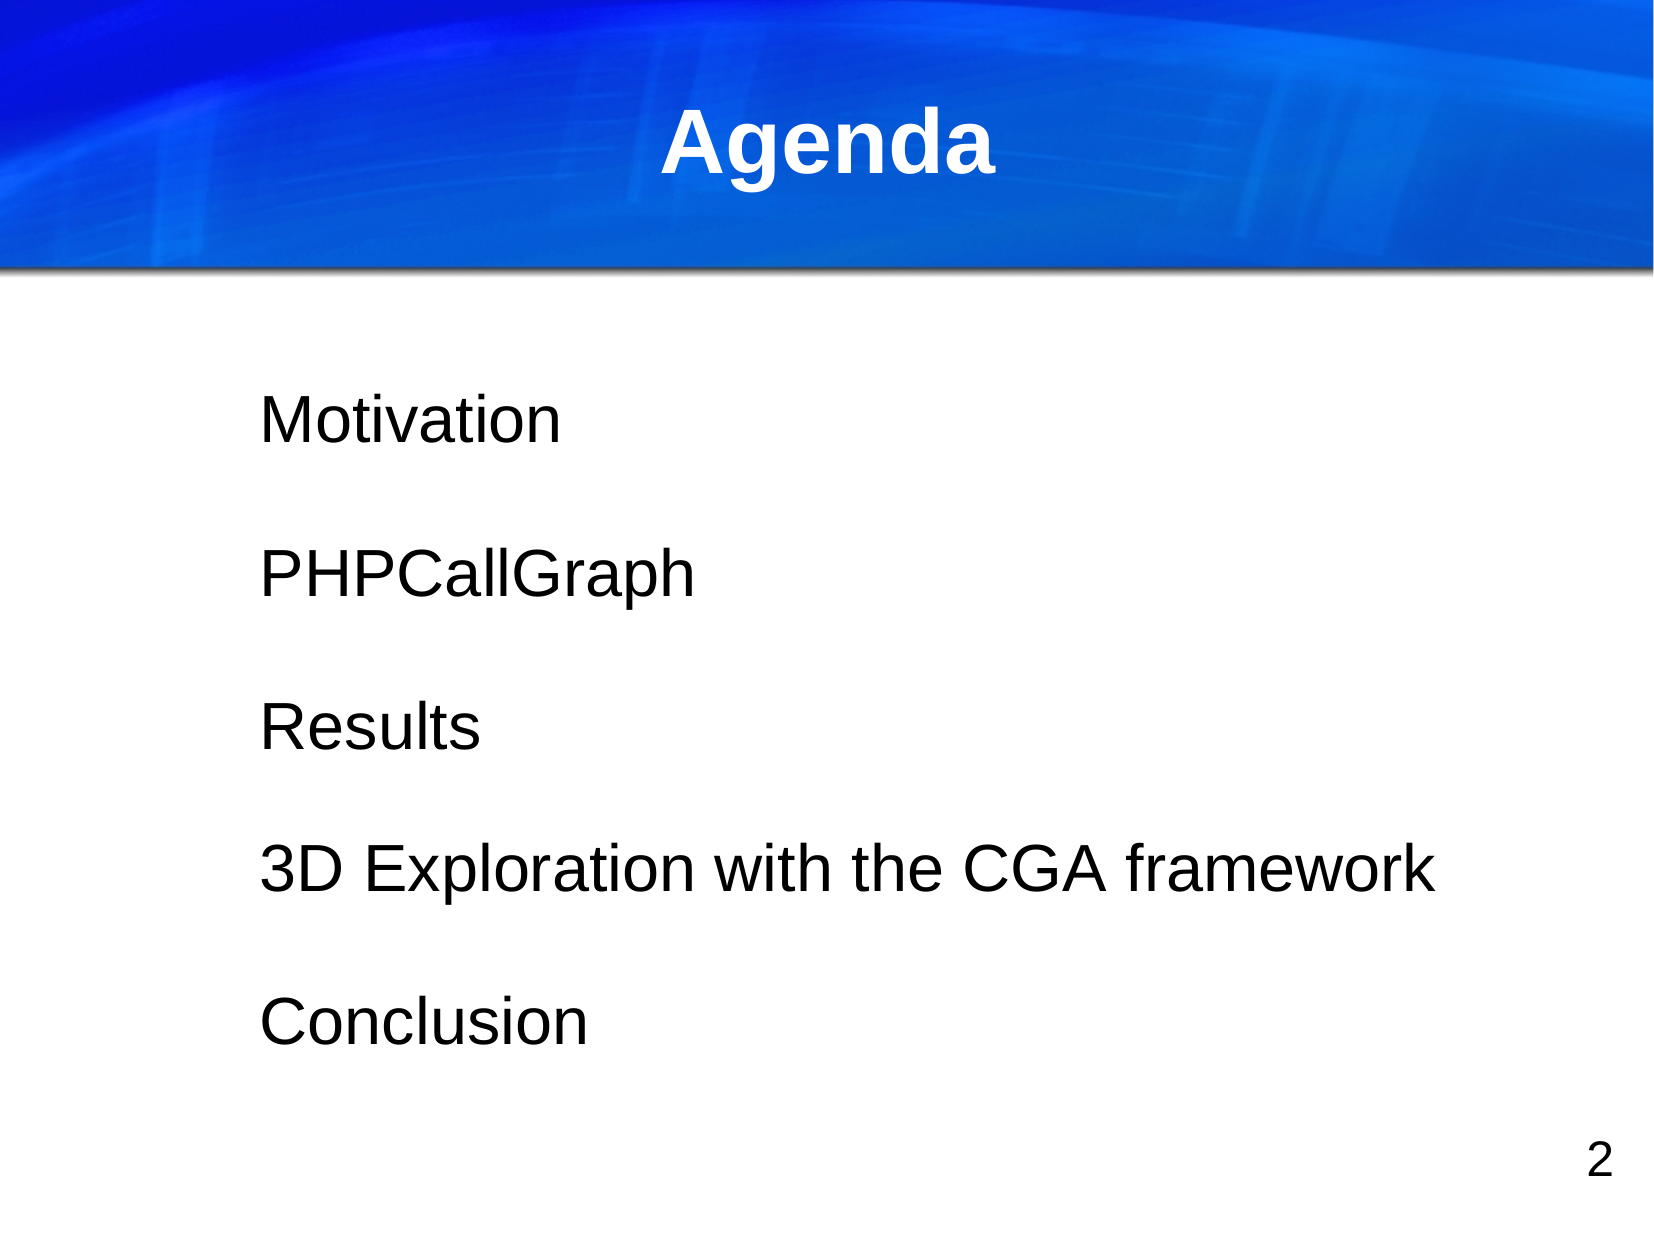

# Agenda
Motivation
PHPCallGraph
Results
3D Exploration with the CGA framework
Conclusion